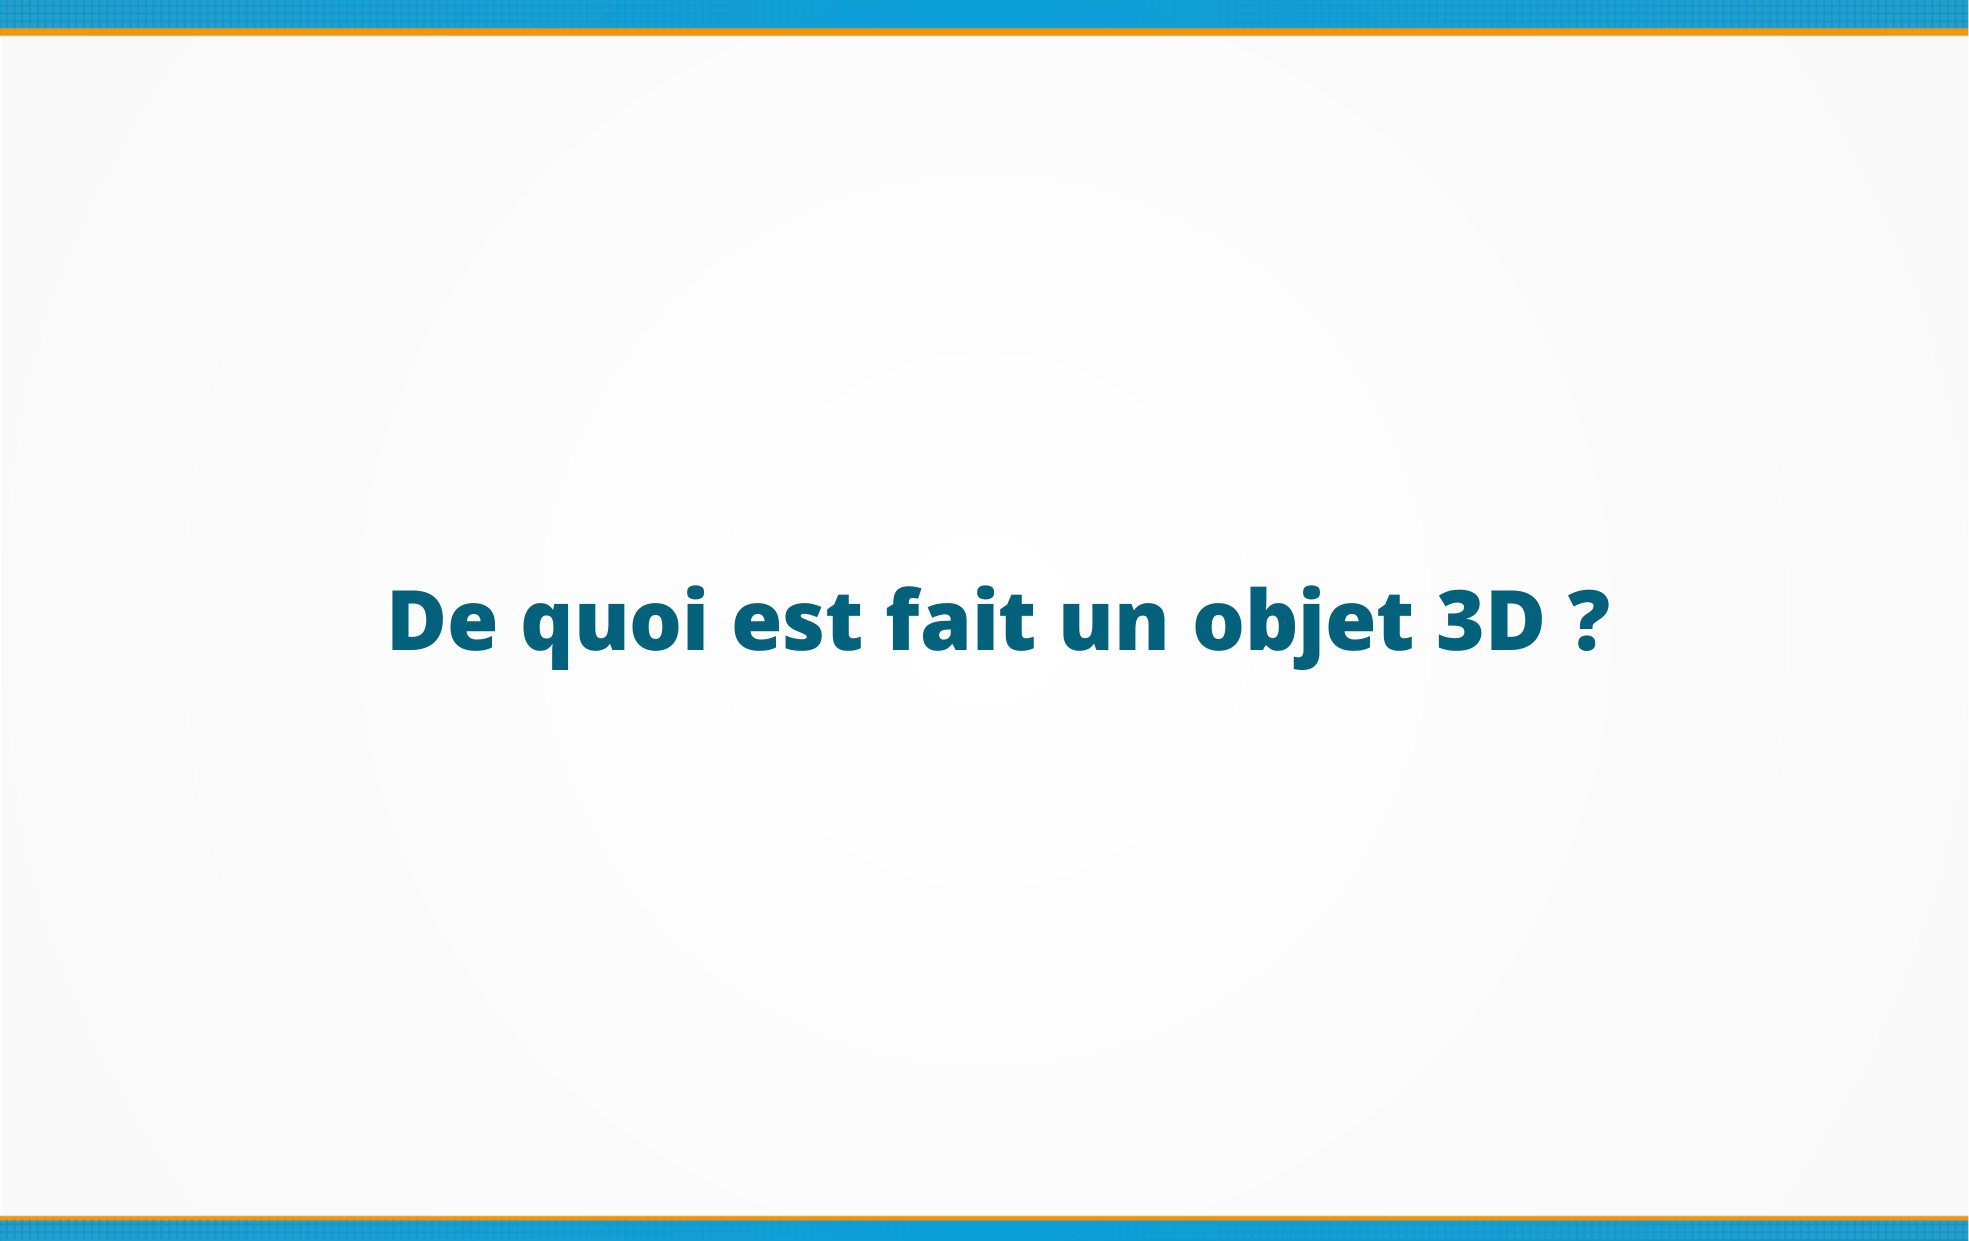

# De quoi est fait un objet 3D ?